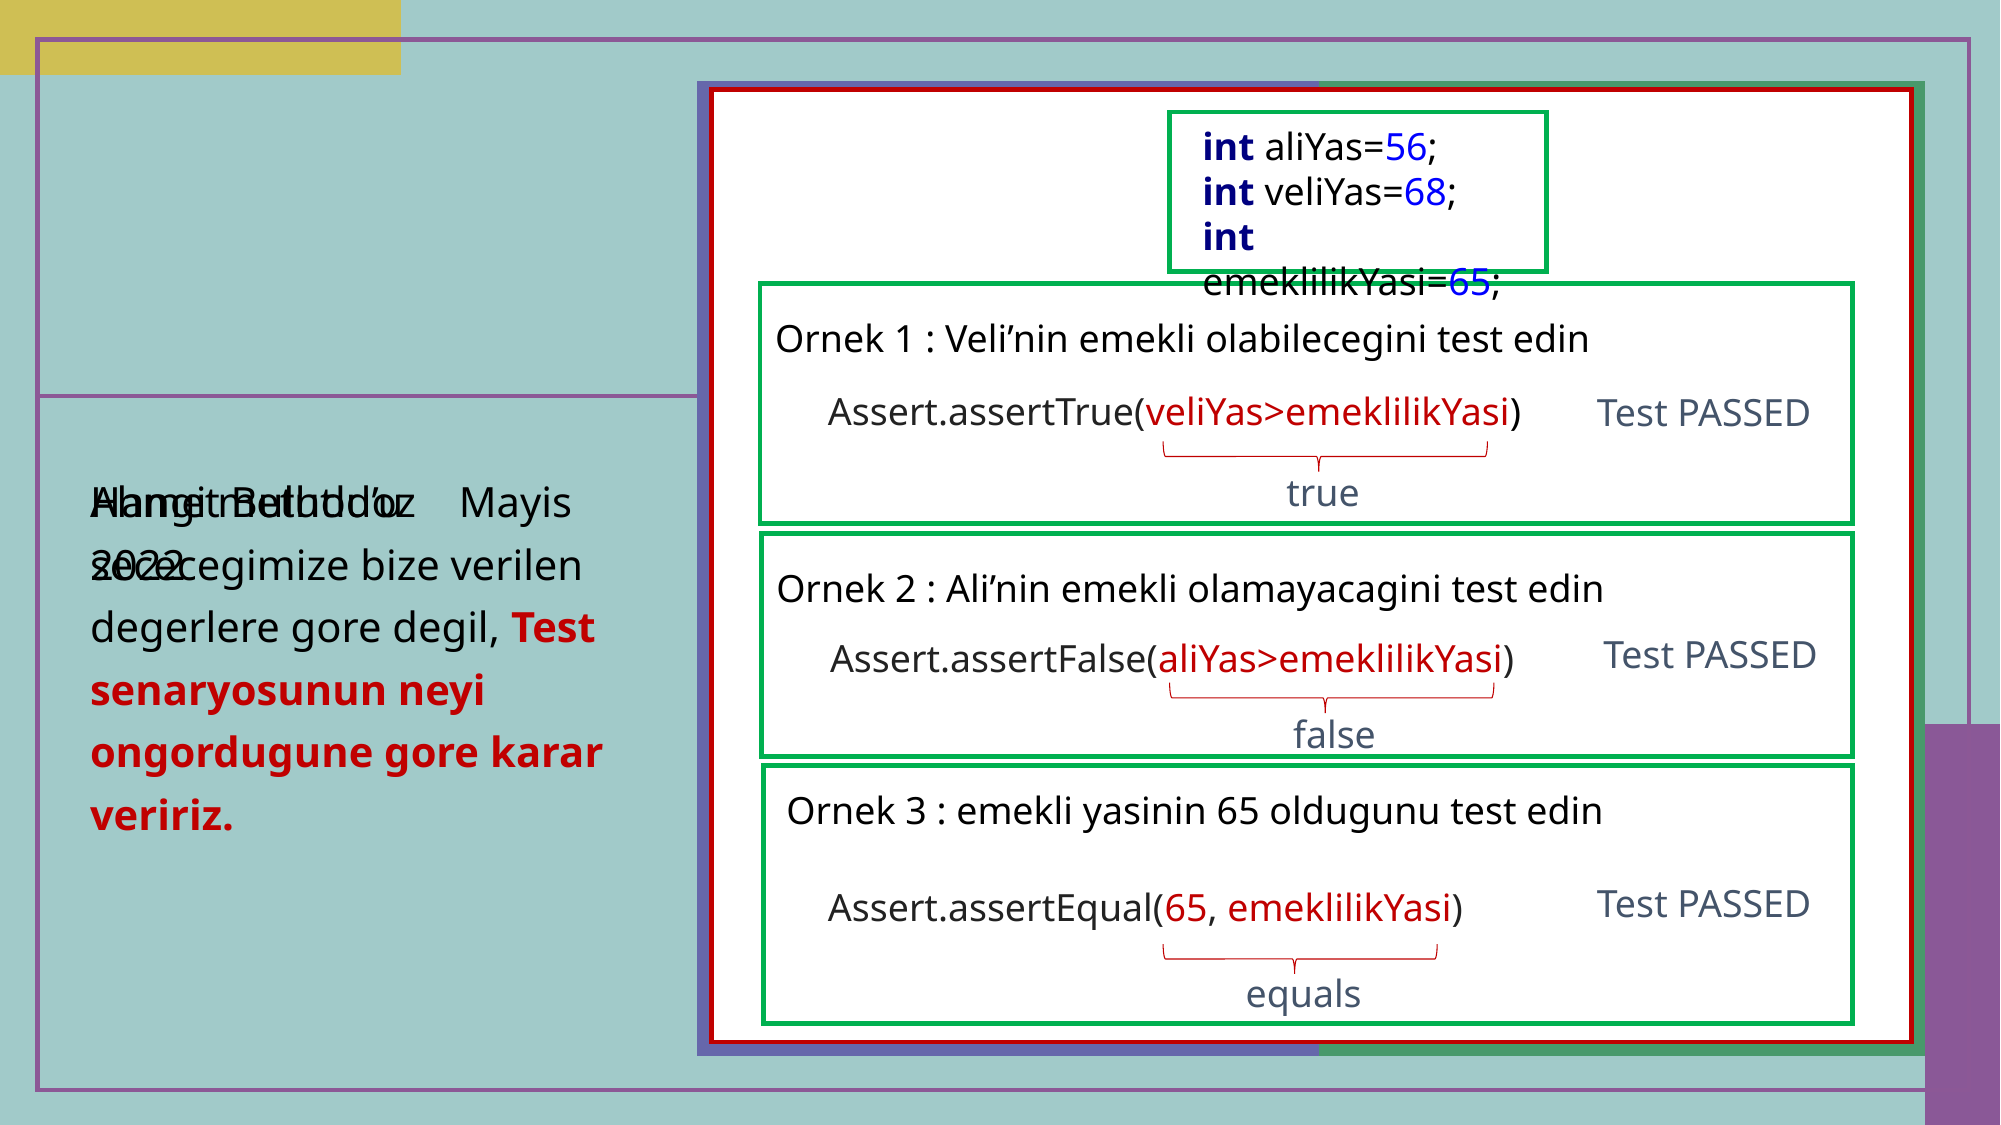

int aliYas=56;
int veliYas=68;
int emeklilikYasi=65;
# Assertion Method’lari
Ornek 1 : Veli’nin emekli olabilecegini test edin
Assert.assertTrue(veliYas>emeklilikYasi)
Test PASSED
Hangi method’u sececegimize bize verilen degerlere gore degil, Test senaryosunun neyi ongordugune gore karar veririz.
Ahmet Bulutluoz Mayis 2022
true
Ornek 2 : Ali’nin emekli olamayacagini test edin
Test PASSED
Assert.assertFalse(aliYas>emeklilikYasi)
false
Ornek 3 : emekli yasinin 65 oldugunu test edin
Test PASSED
Assert.assertEqual(65, emeklilikYasi)
equals